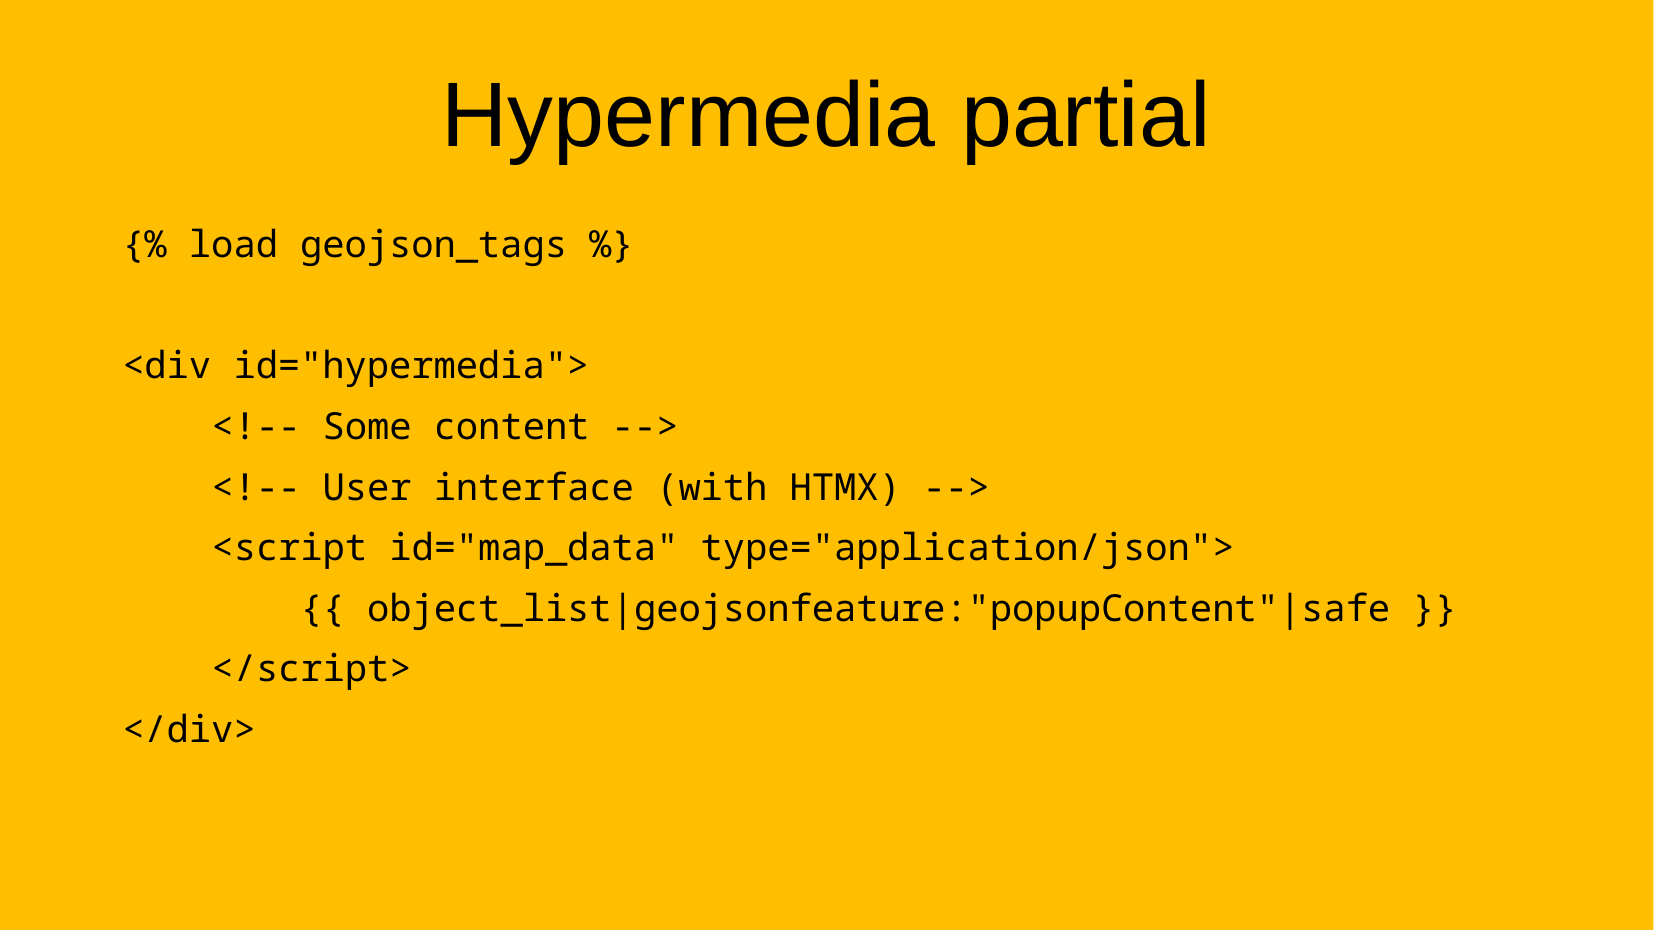

# Hypermedia partial
{% load geojson_tags %}
<div id="hypermedia">
 <!-- Some content -->
 <!-- User interface (with HTMX) -->
 <script id="map_data" type="application/json">
 {{ object_list|geojsonfeature:"popupContent"|safe }}
 </script>
</div>